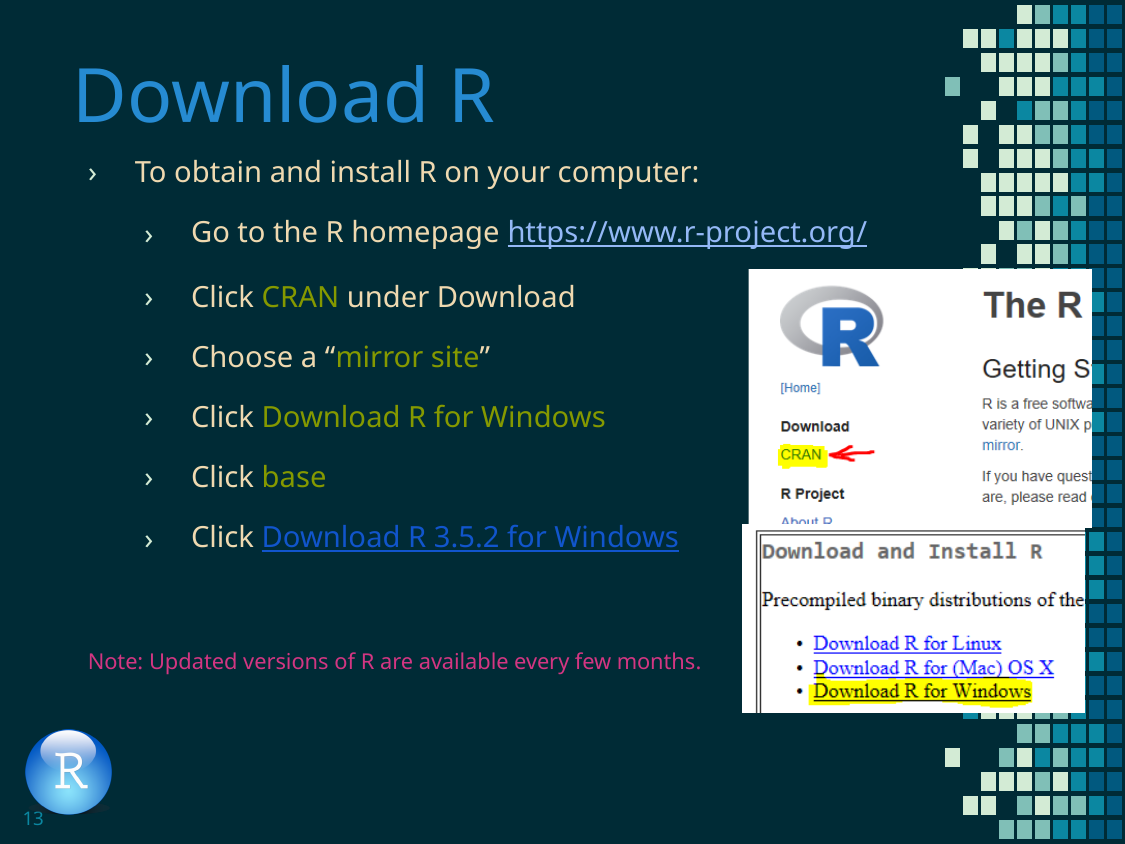

Download R
# To obtain and install R on your computer:
Go to the R homepage https://www.r-project.org/
Click CRAN under Download
Choose a “mirror site”
Click Download R for Windows
Click base
Click Download R 3.5.2 for Windows
Note: Updated versions of R are available every few months.